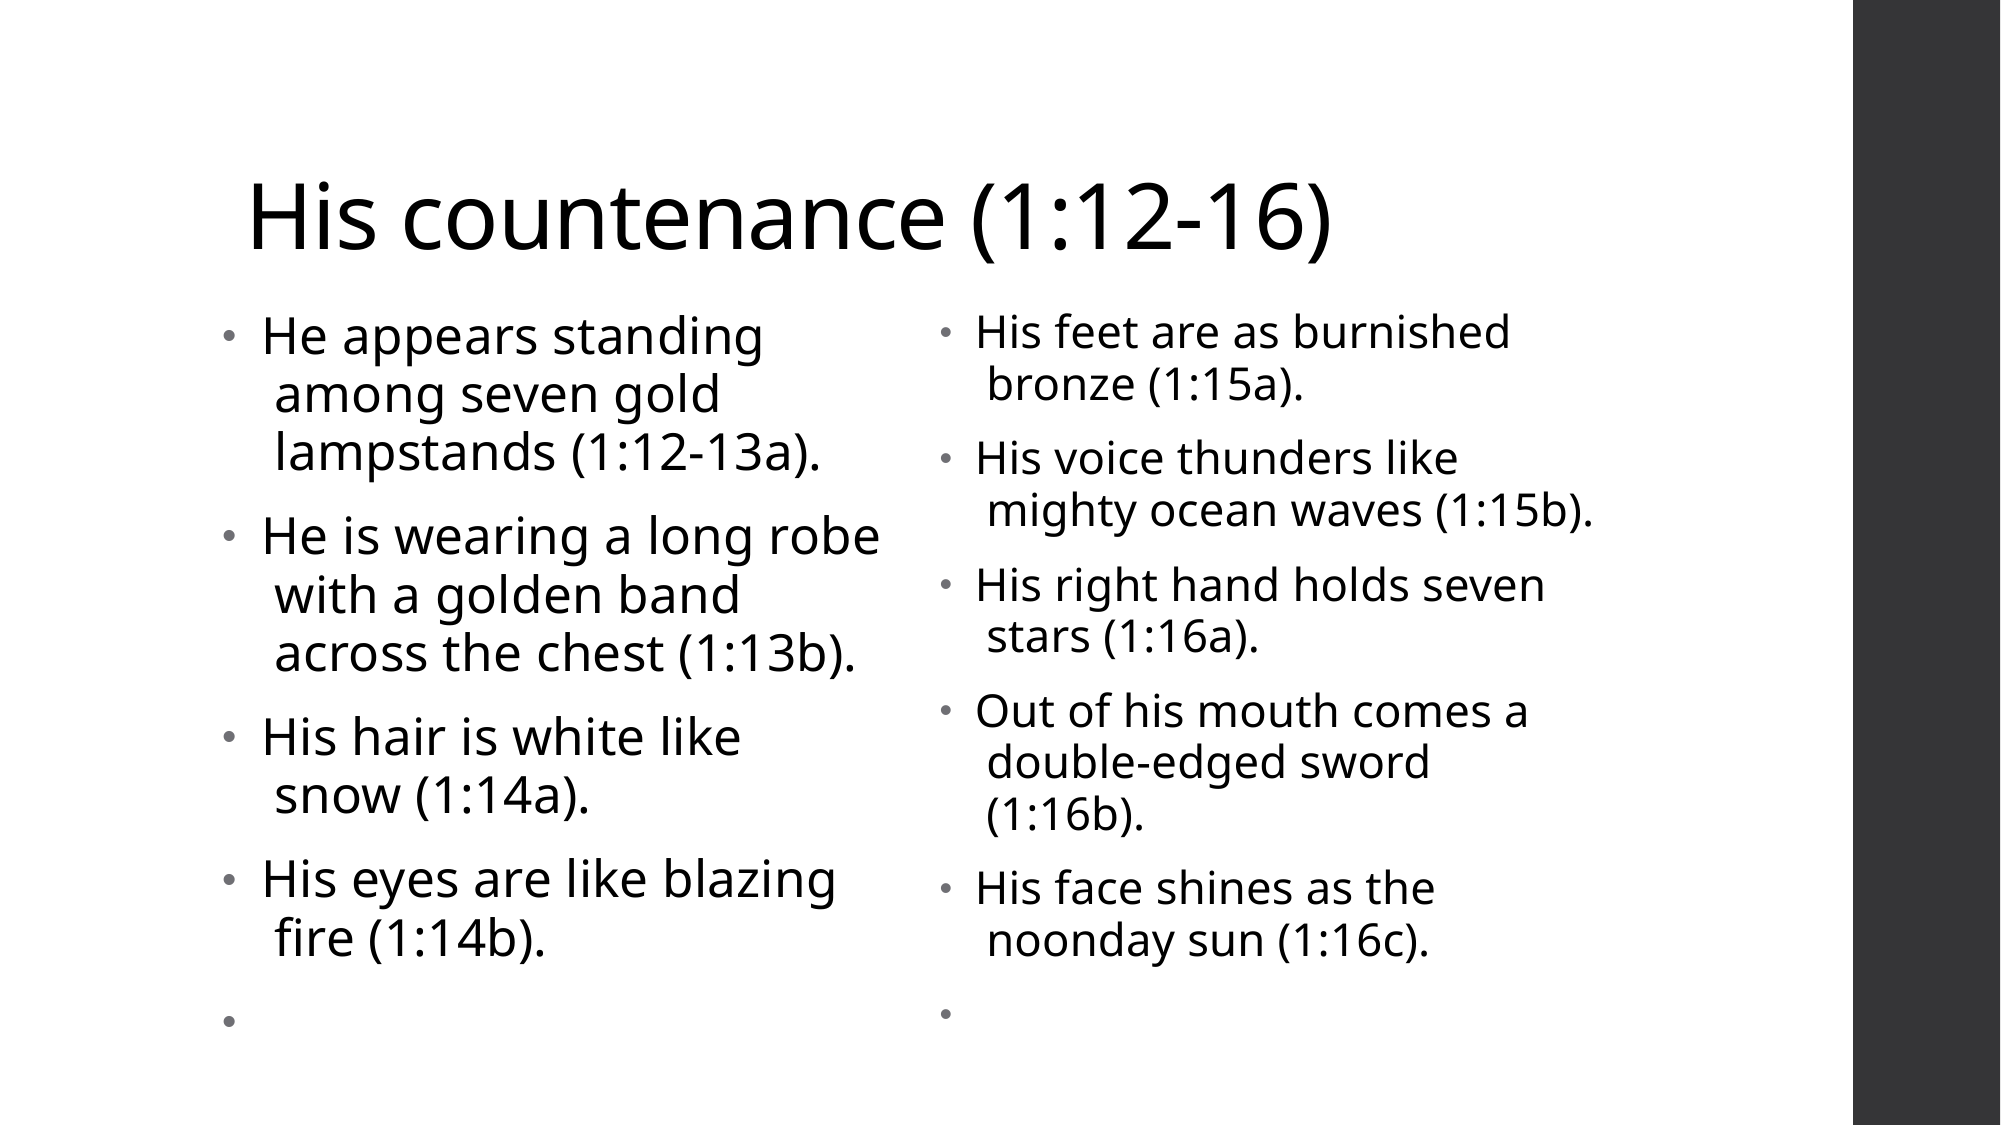

# His countenance (1:12-16)
 He appears standing among seven gold lampstands (1:12-13a).
 He is wearing a long robe with a golden band across the chest (1:13b).
 His hair is white like snow (1:14a).
 His eyes are like blazing fire (1:14b).
 His feet are as burnished bronze (1:15a).
 His voice thunders like mighty ocean waves (1:15b).
 His right hand holds seven stars (1:16a).
 Out of his mouth comes a double-edged sword (1:16b).
 His face shines as the noonday sun (1:16c).